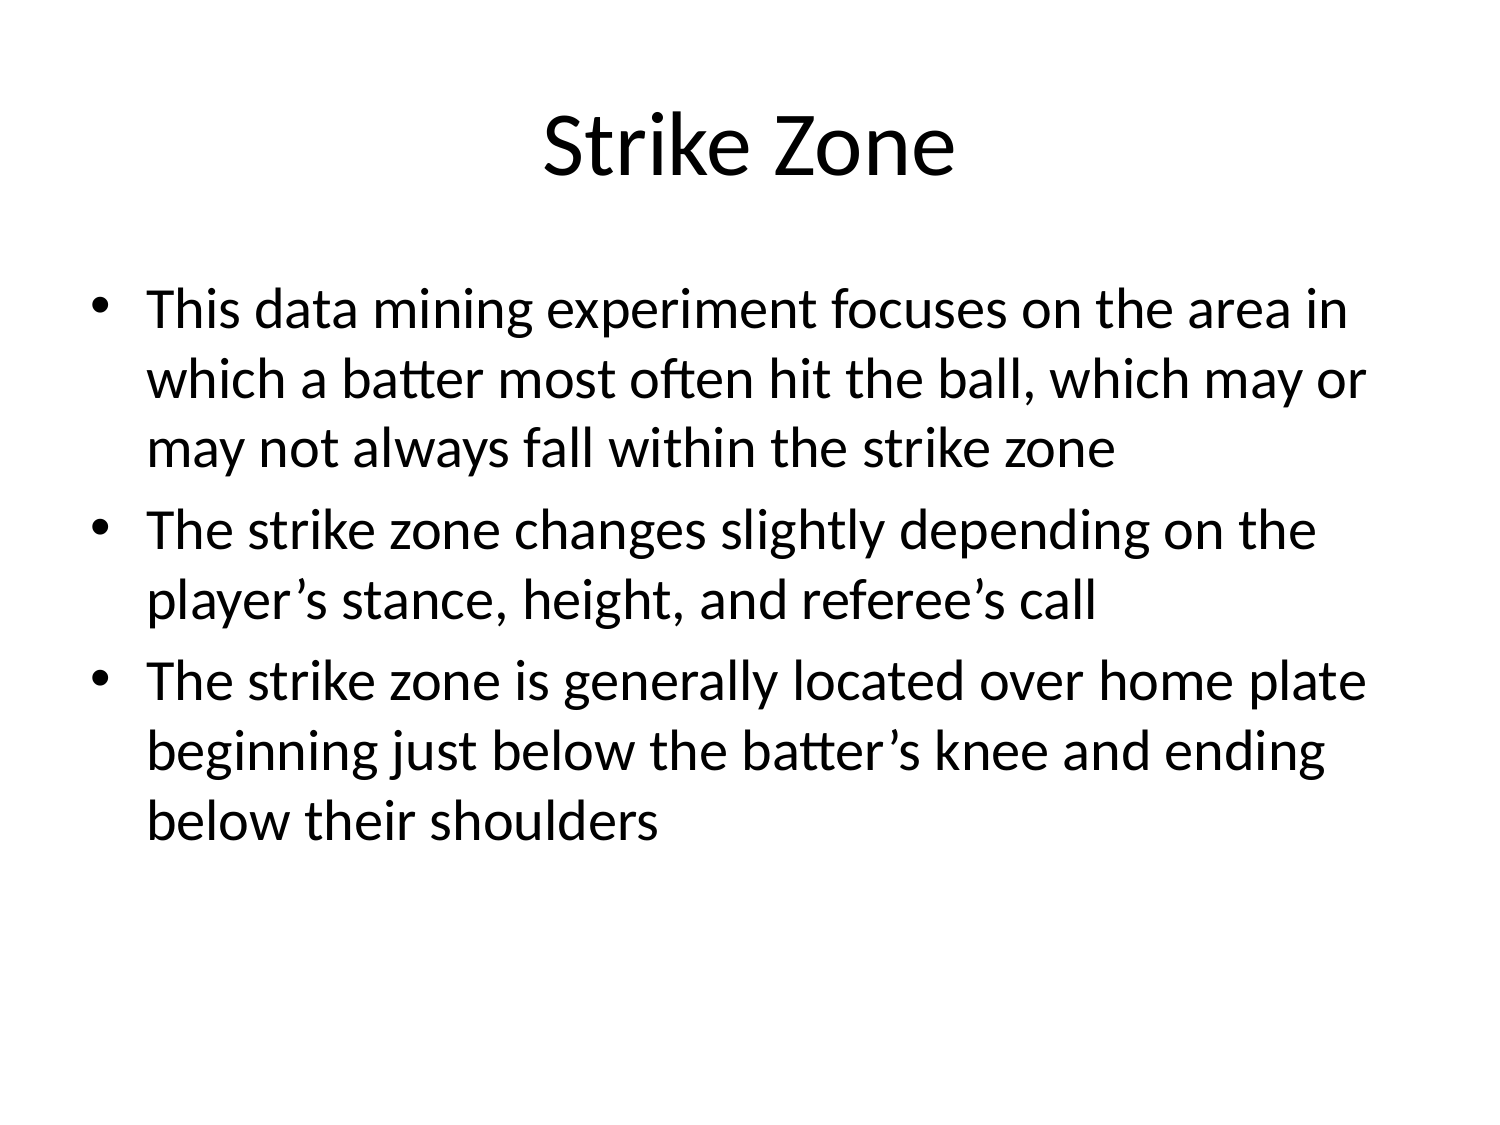

# Strike Zone
This data mining experiment focuses on the area in which a batter most often hit the ball, which may or may not always fall within the strike zone
The strike zone changes slightly depending on the player’s stance, height, and referee’s call
The strike zone is generally located over home plate beginning just below the batter’s knee and ending below their shoulders